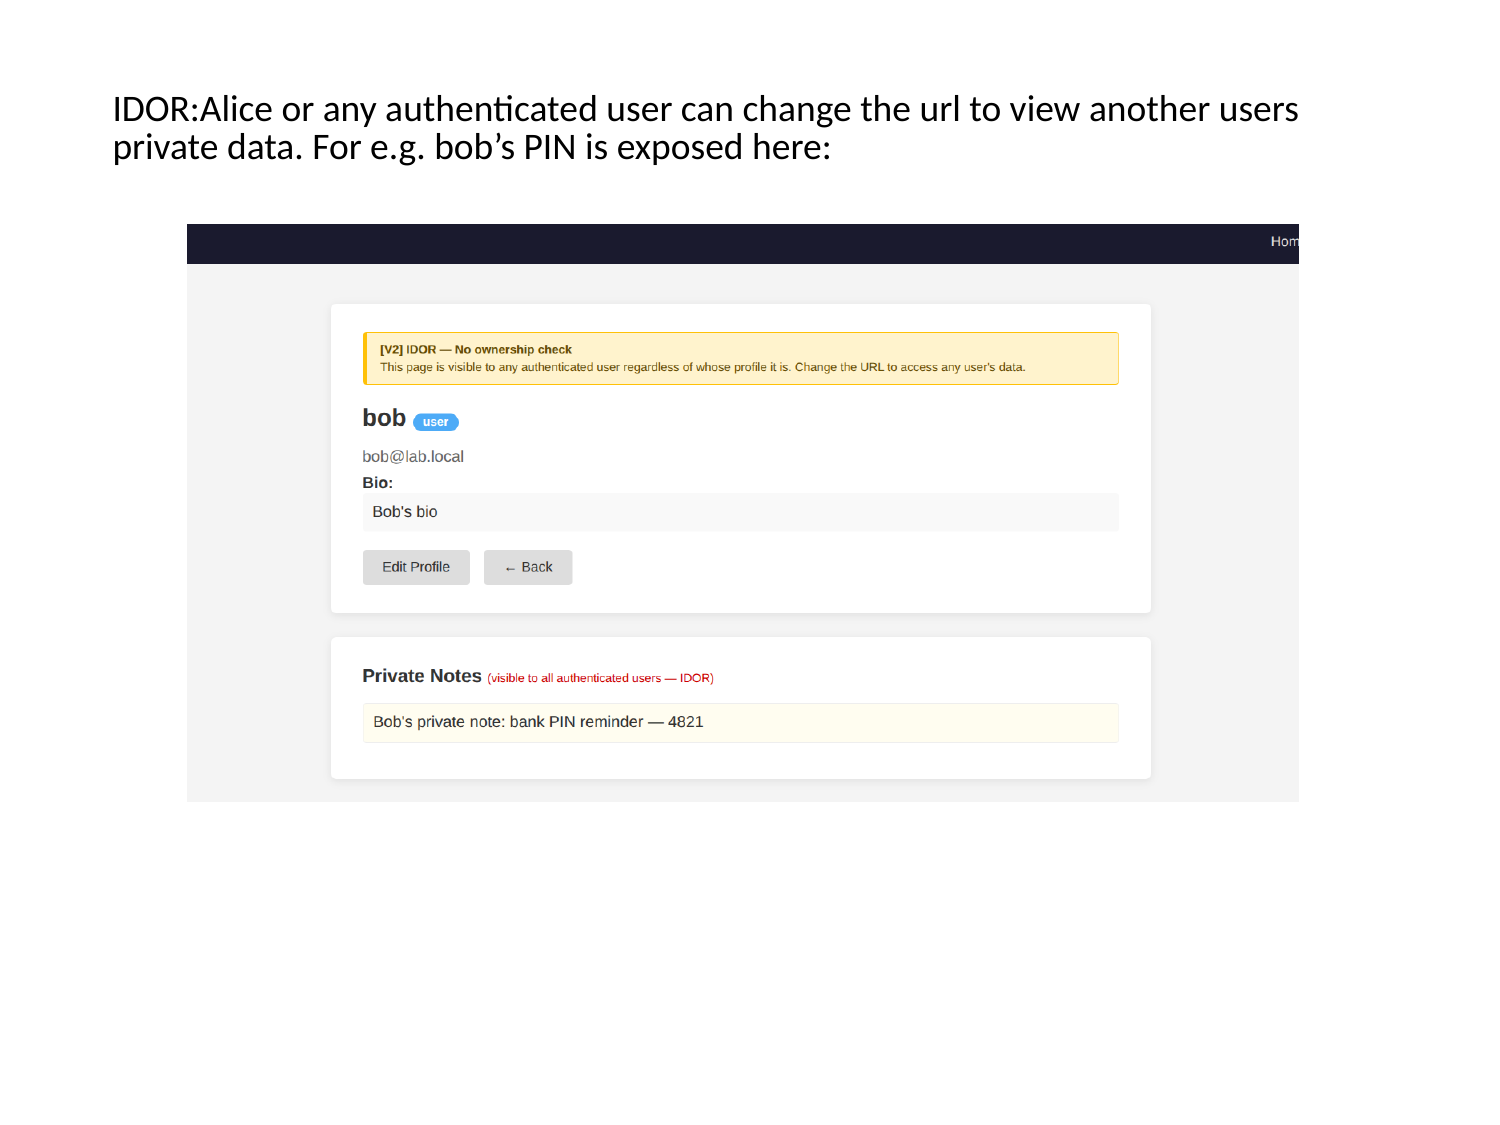

# IDOR:Alice or any authenticated user can change the url to view another users private data. For e.g. bob’s PIN is exposed here: